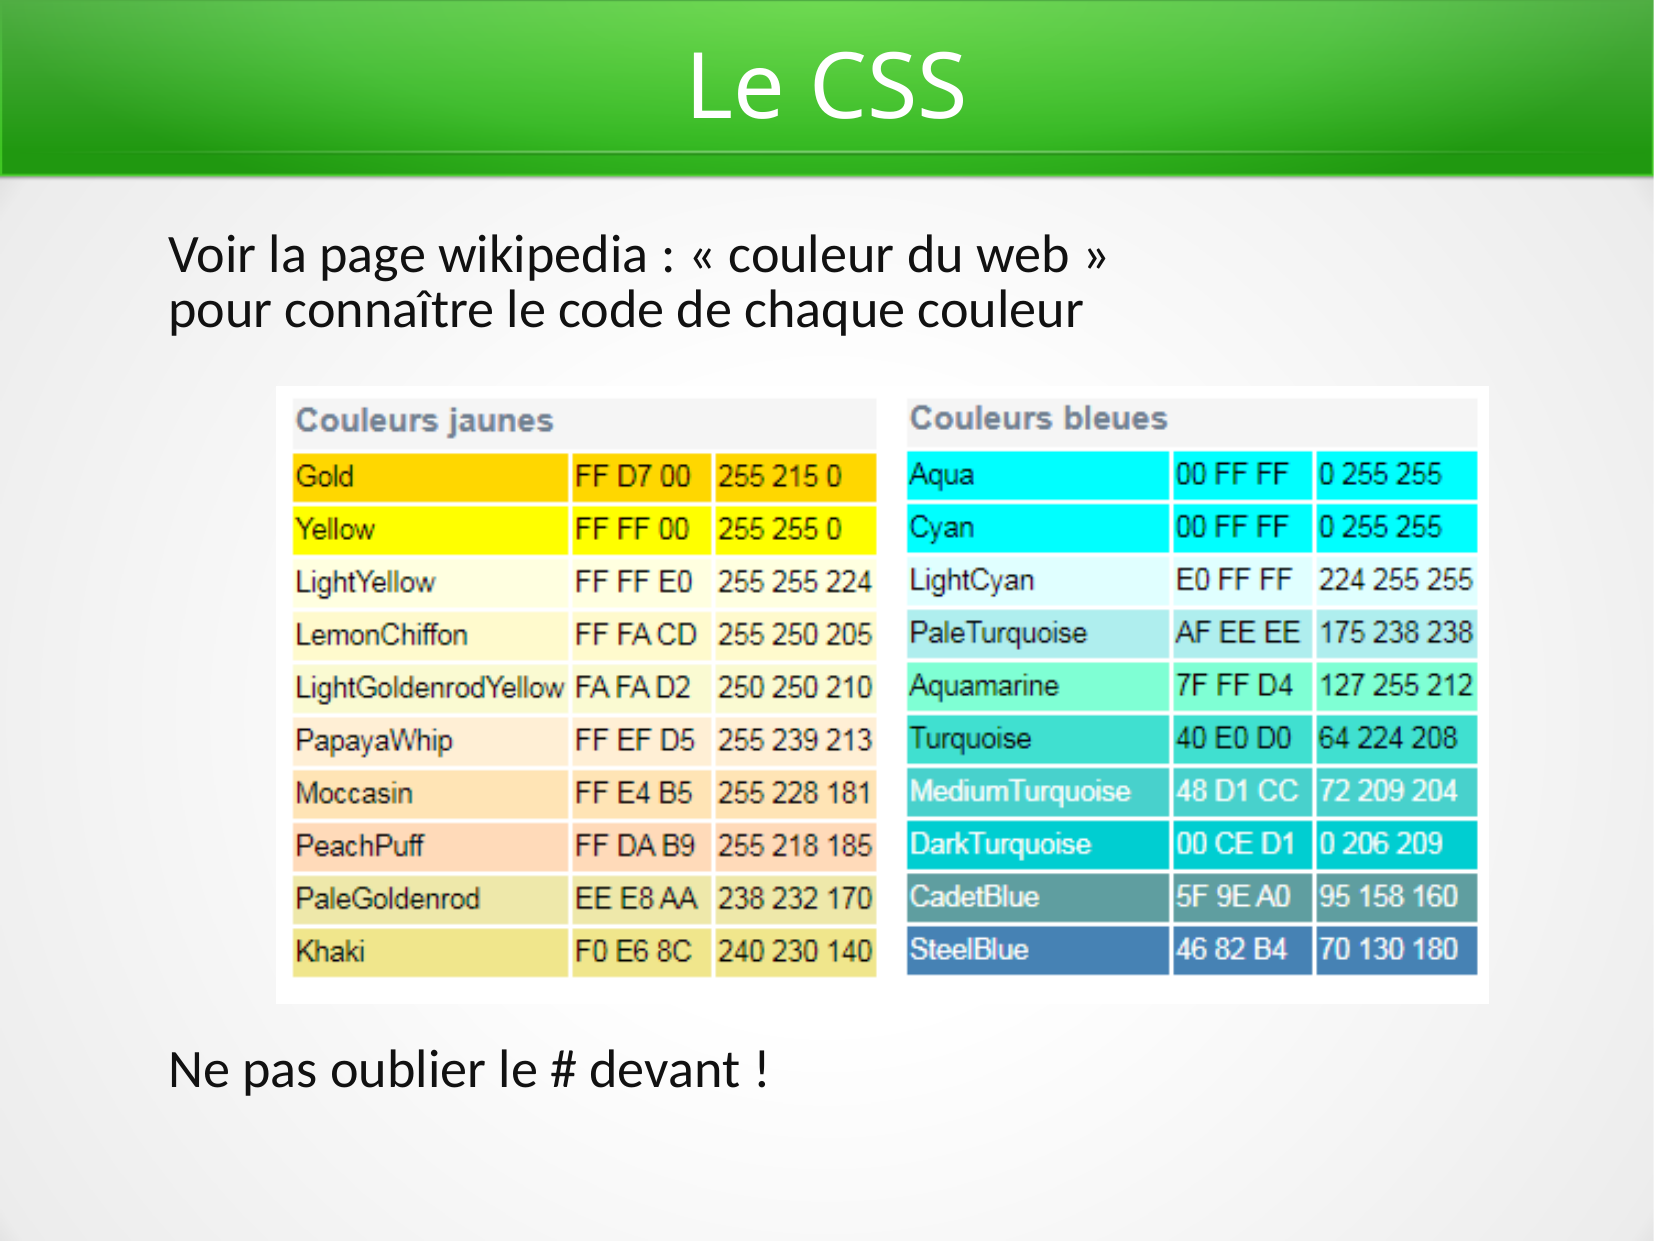

# Le CSS
Voir la page wikipedia : « couleur du web »
pour connaître le code de chaque couleur
Ne pas oublier le # devant !